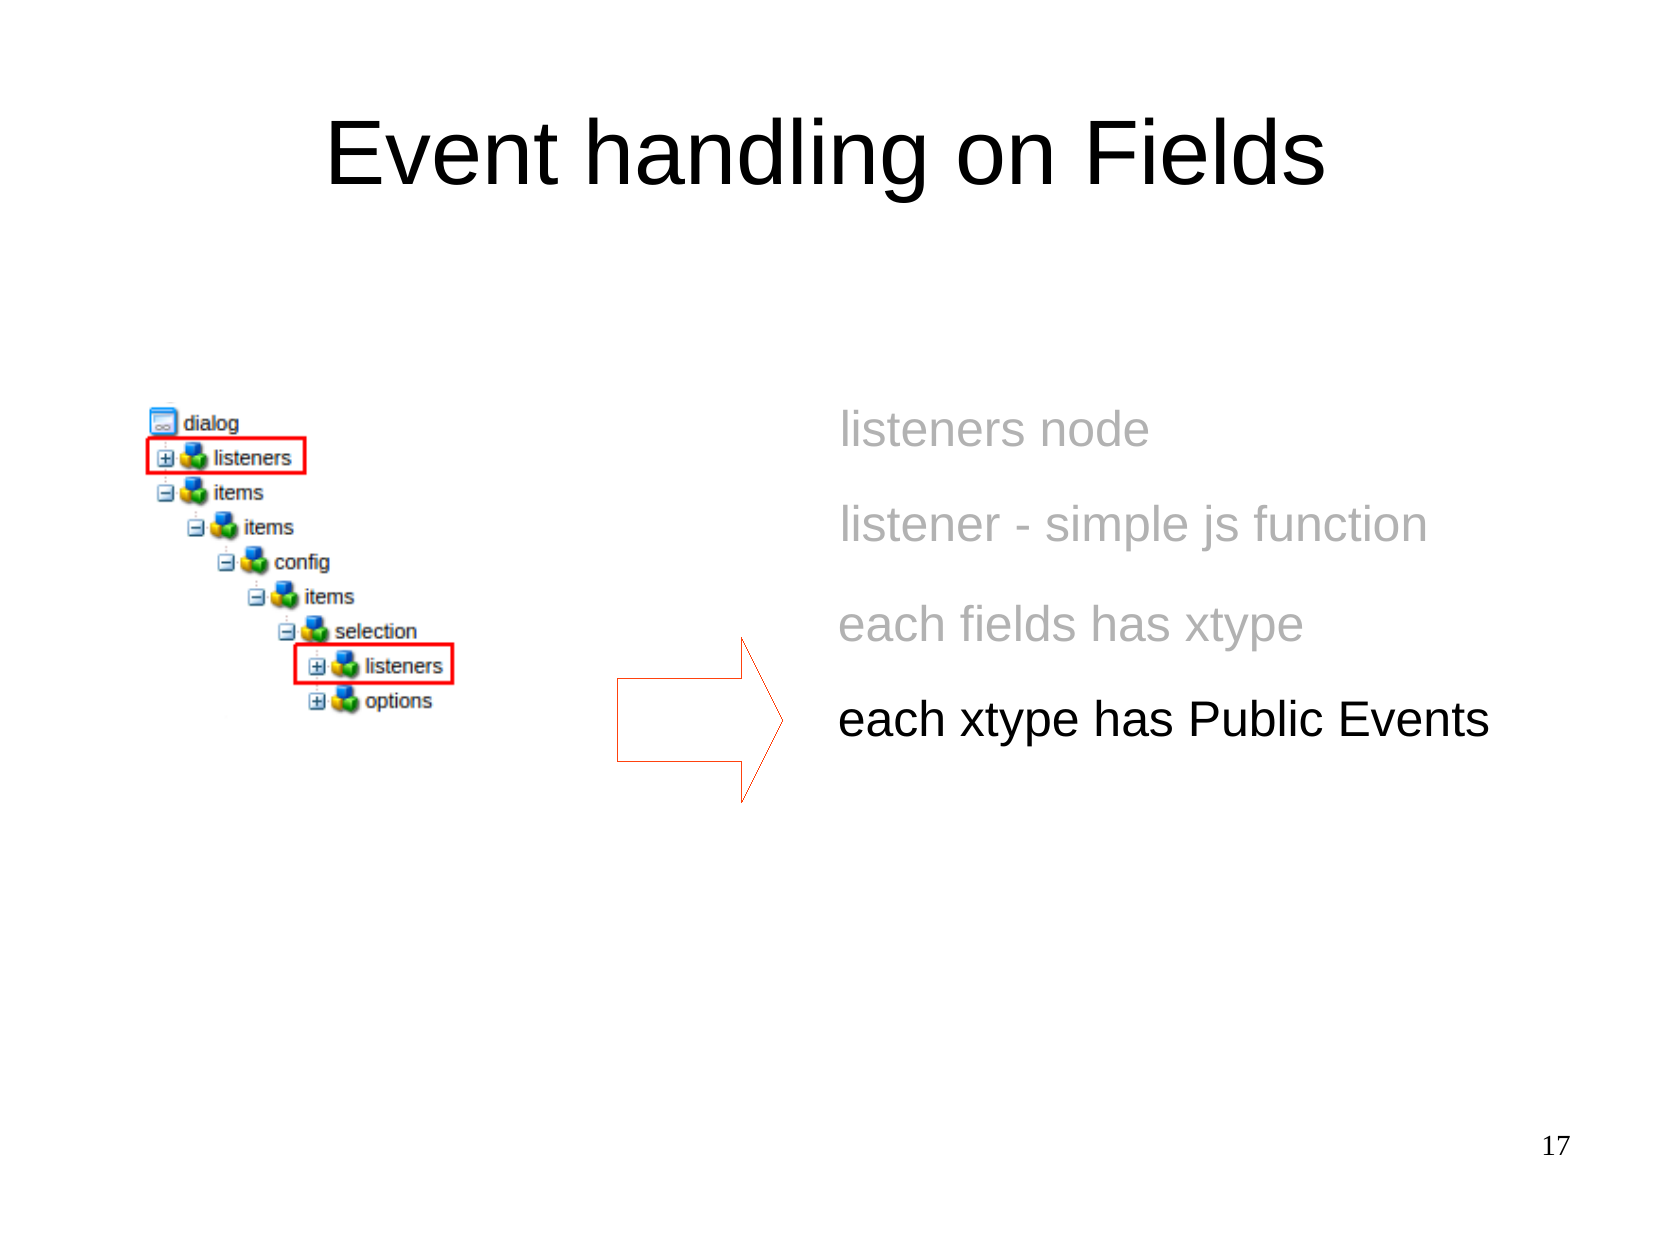

# Event handling on Fields
listeners node
listener - simple js function
each fields has xtype
each xtype has Public Events
17